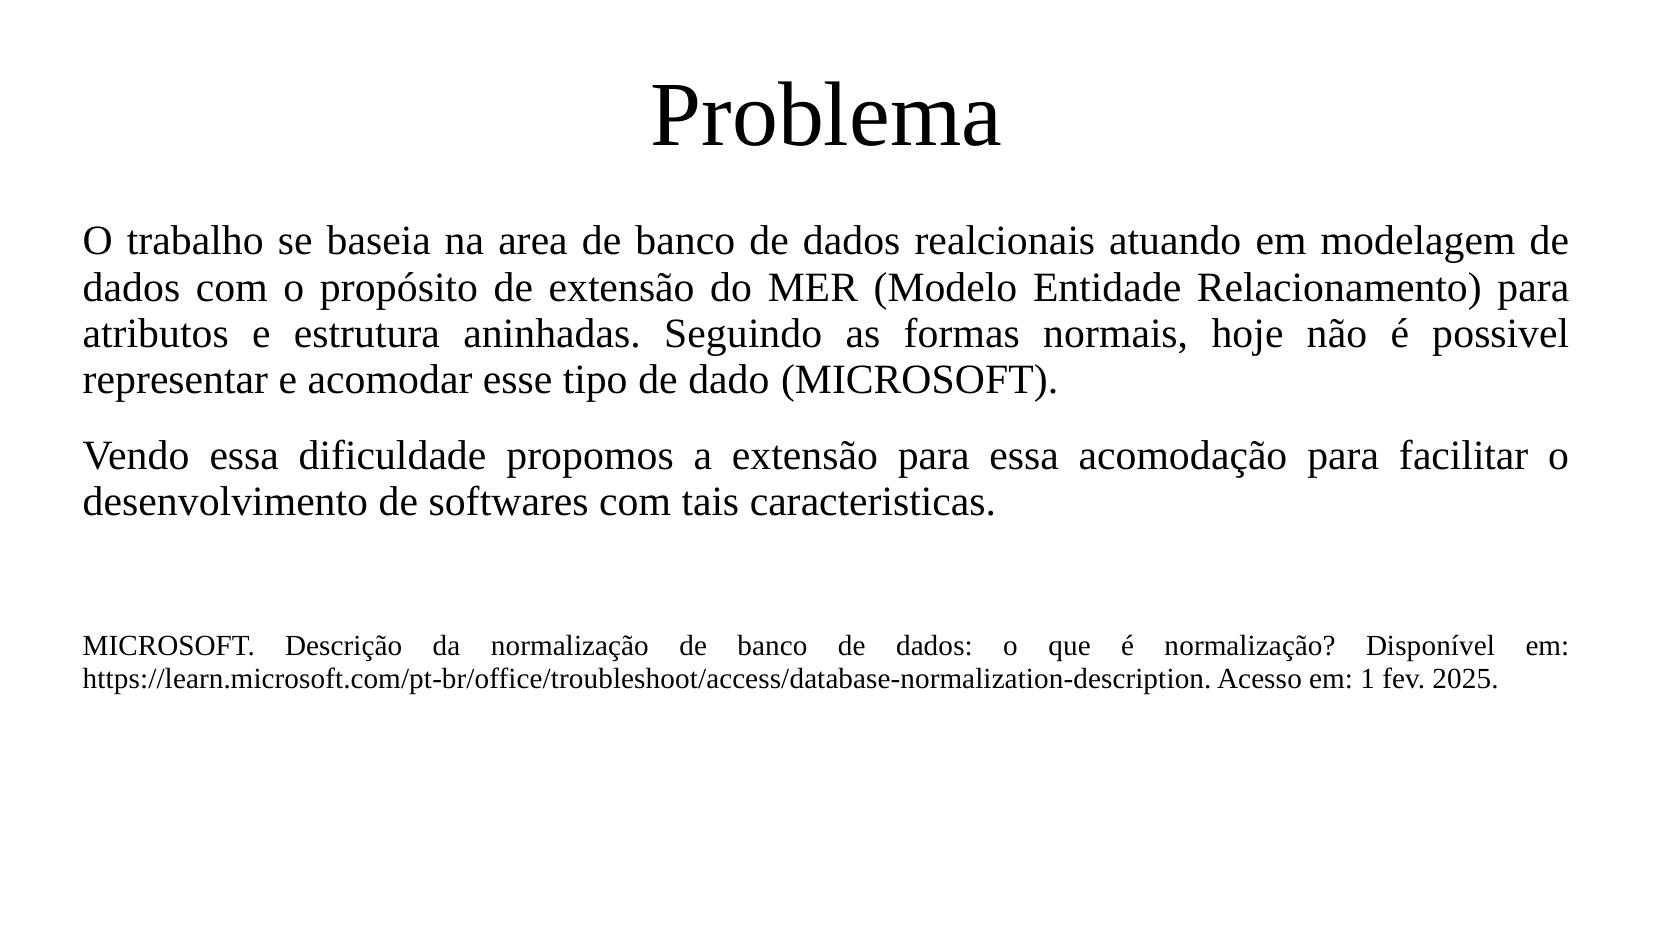

# Problema
O trabalho se baseia na area de banco de dados realcionais atuando em modelagem de dados com o propósito de extensão do MER (Modelo Entidade Relacionamento) para atributos e estrutura aninhadas. Seguindo as formas normais, hoje não é possivel representar e acomodar esse tipo de dado (MICROSOFT).
Vendo essa dificuldade propomos a extensão para essa acomodação para facilitar o desenvolvimento de softwares com tais caracteristicas.
MICROSOFT. Descrição da normalização de banco de dados: o que é normalização? Disponível em: https://learn.microsoft.com/pt-br/office/troubleshoot/access/database-normalization-description. Acesso em: 1 fev. 2025.